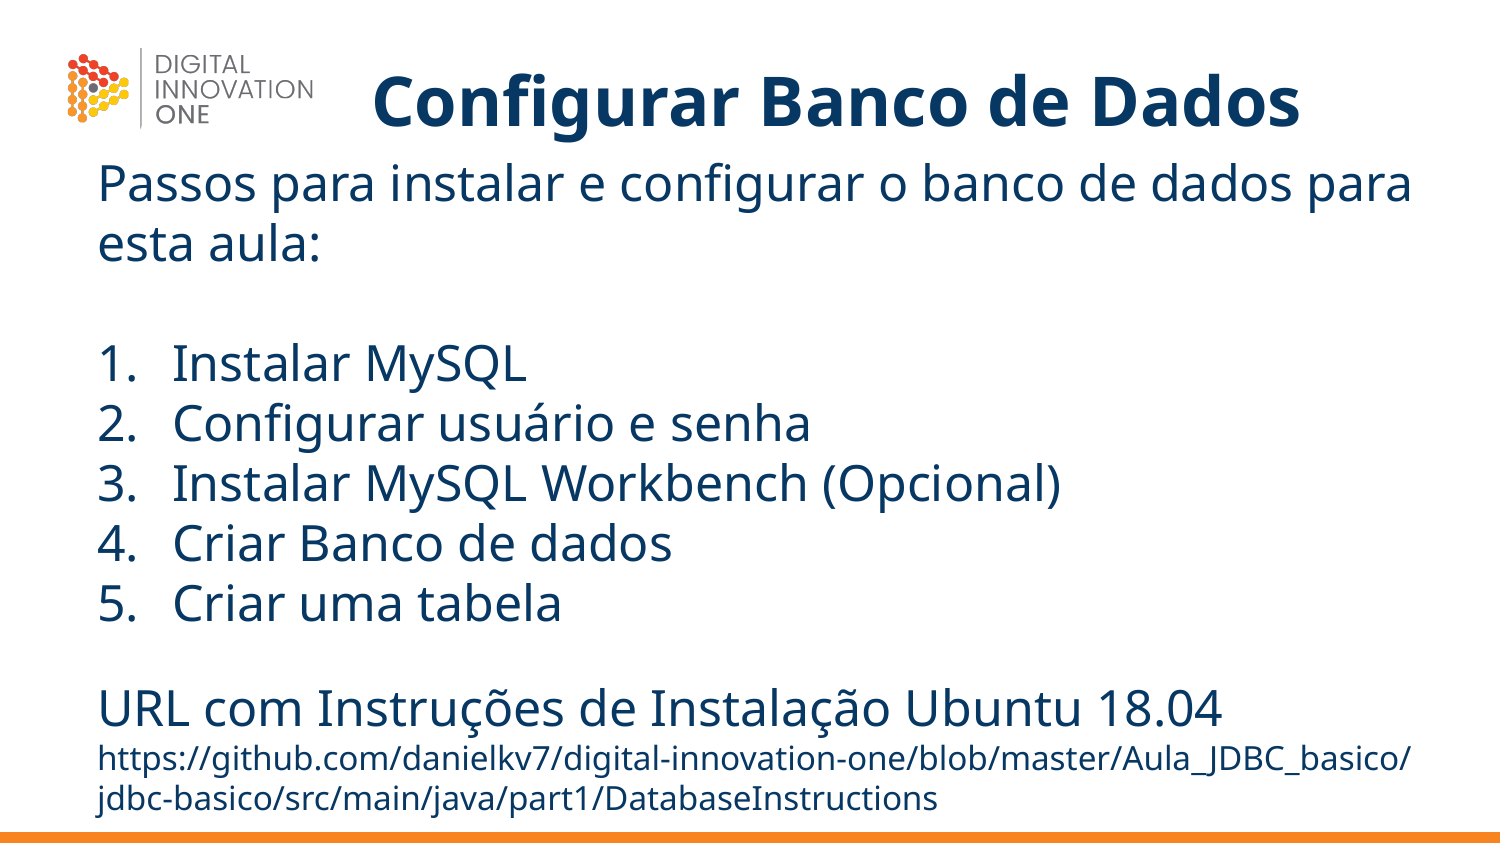

Configurar Banco de Dados
Passos para instalar e configurar o banco de dados para esta aula:
Instalar MySQL
Configurar usuário e senha
Instalar MySQL Workbench (Opcional)
Criar Banco de dados
Criar uma tabela
URL com Instruções de Instalação Ubuntu 18.04
https://github.com/danielkv7/digital-innovation-one/blob/master/Aula_JDBC_basico/jdbc-basico/src/main/java/part1/DatabaseInstructions